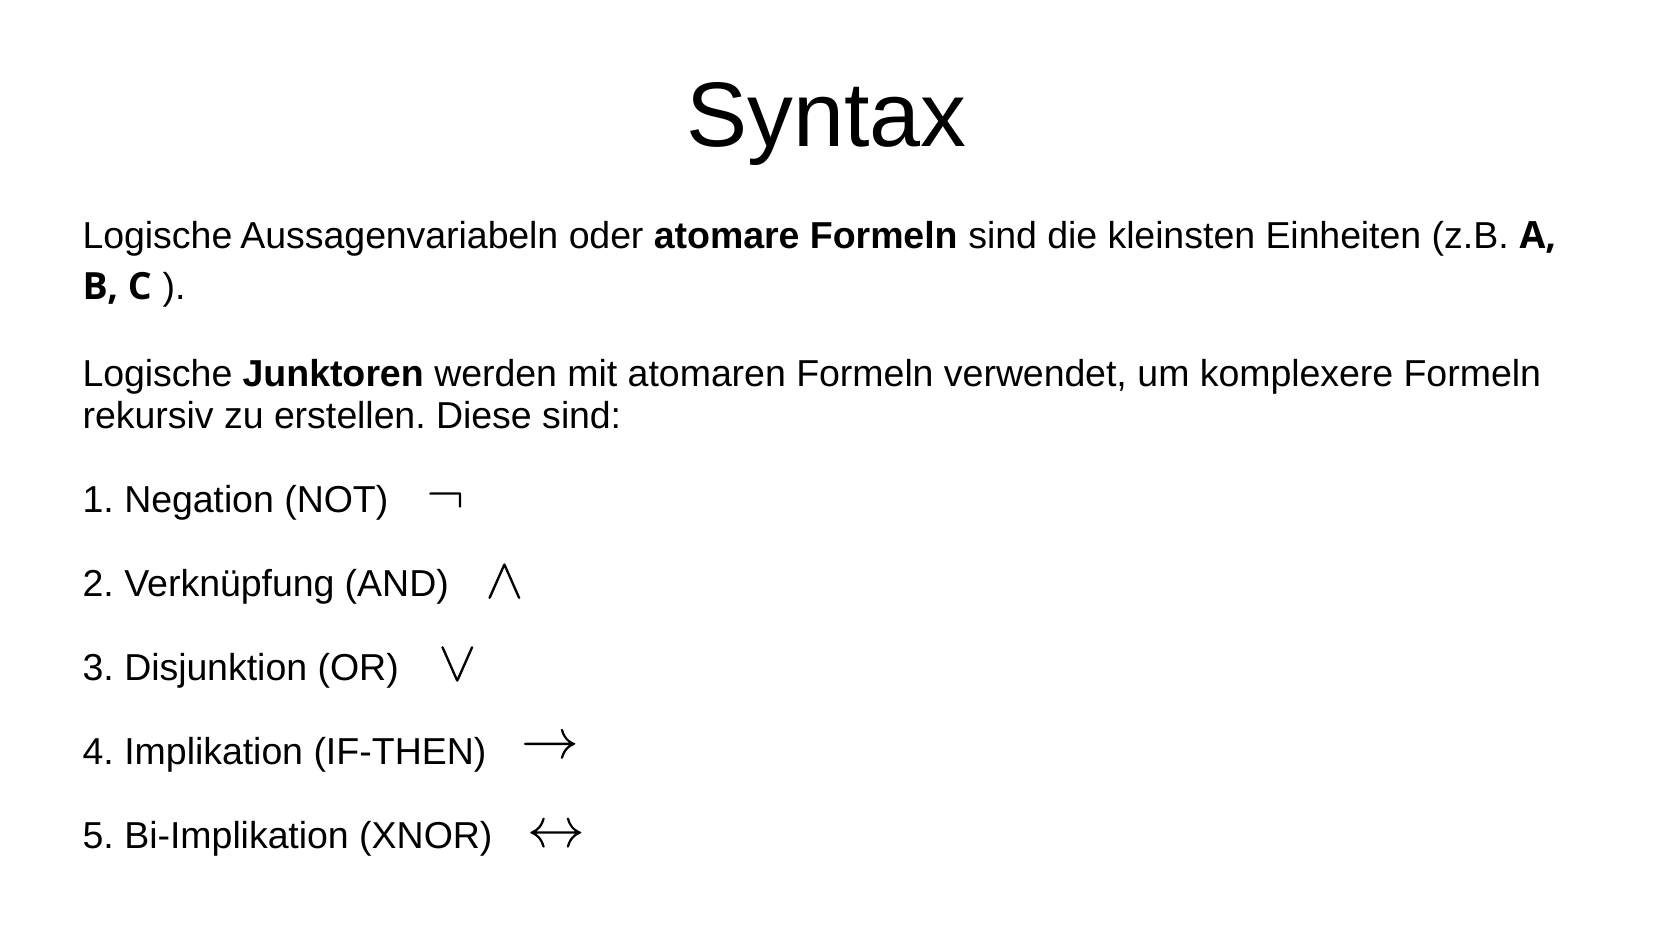

# Syntax
Logische Aussagenvariabeln oder atomare Formeln sind die kleinsten Einheiten (z.B. A, B, C ).
Logische Junktoren werden mit atomaren Formeln verwendet, um komplexere Formeln rekursiv zu erstellen. Diese sind:
1. Negation (NOT)
2. Verknüpfung (AND)
3. Disjunktion (OR)
4. Implikation (IF-THEN)
5. Bi-Implikation (XNOR)